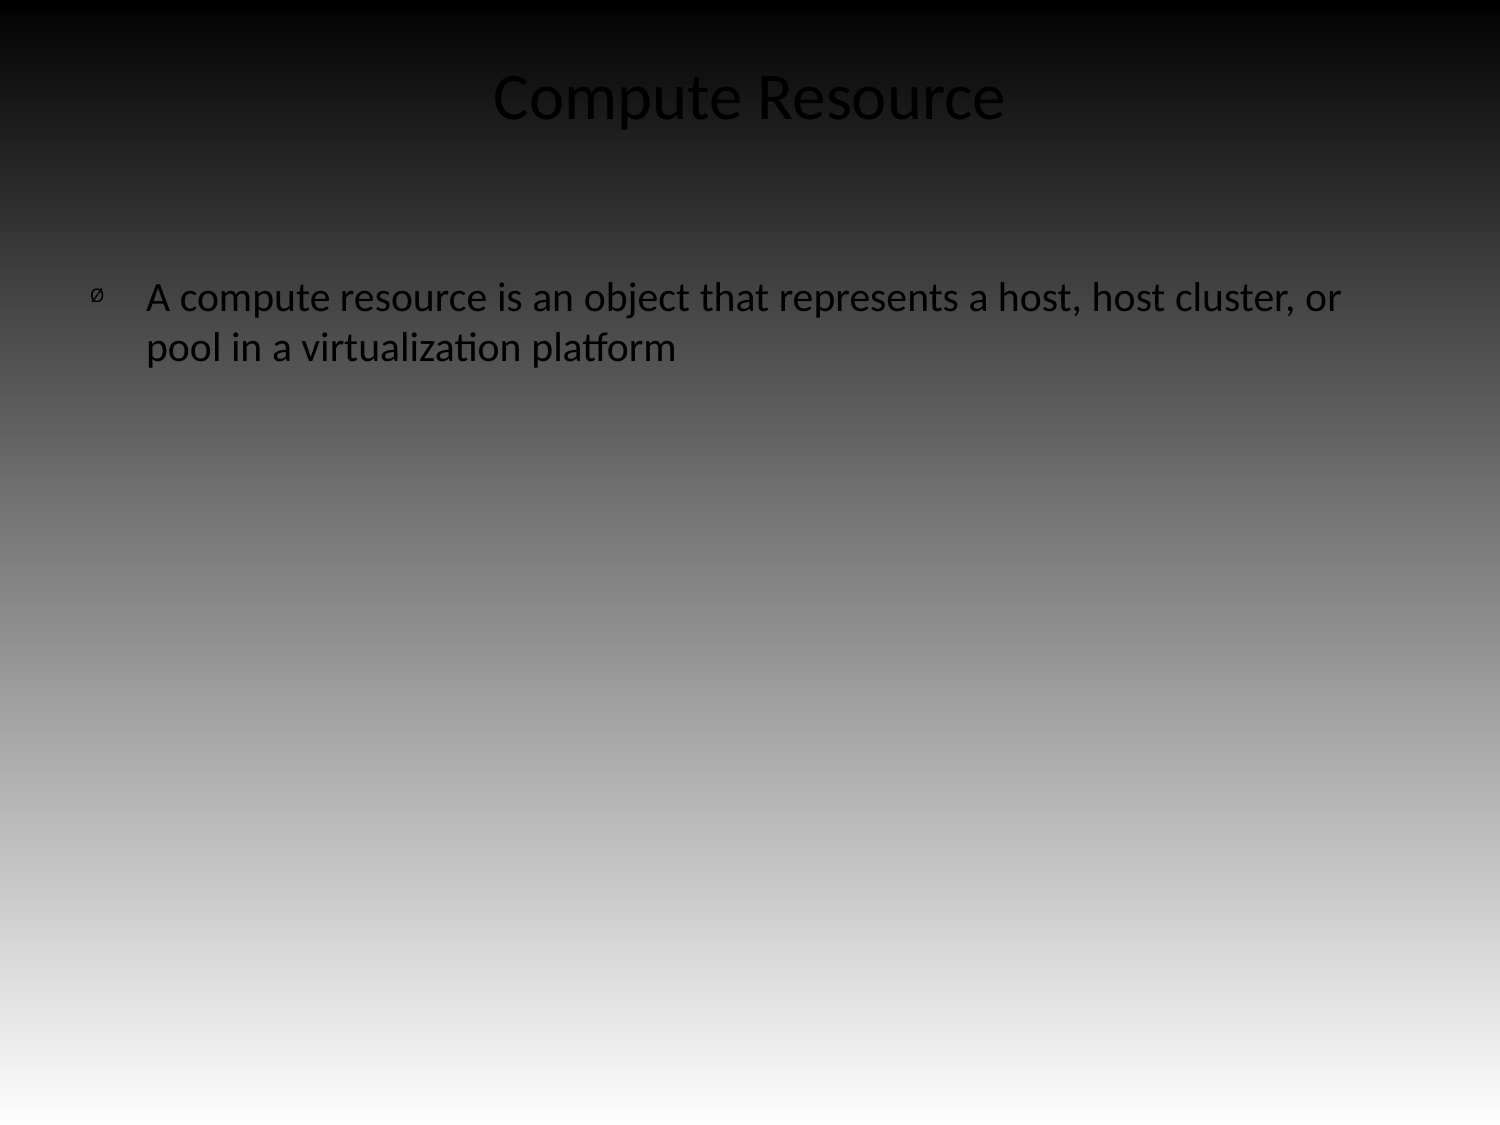

# Compute Resource
A compute resource is an object that represents a host, host cluster, or pool in a virtualization platform